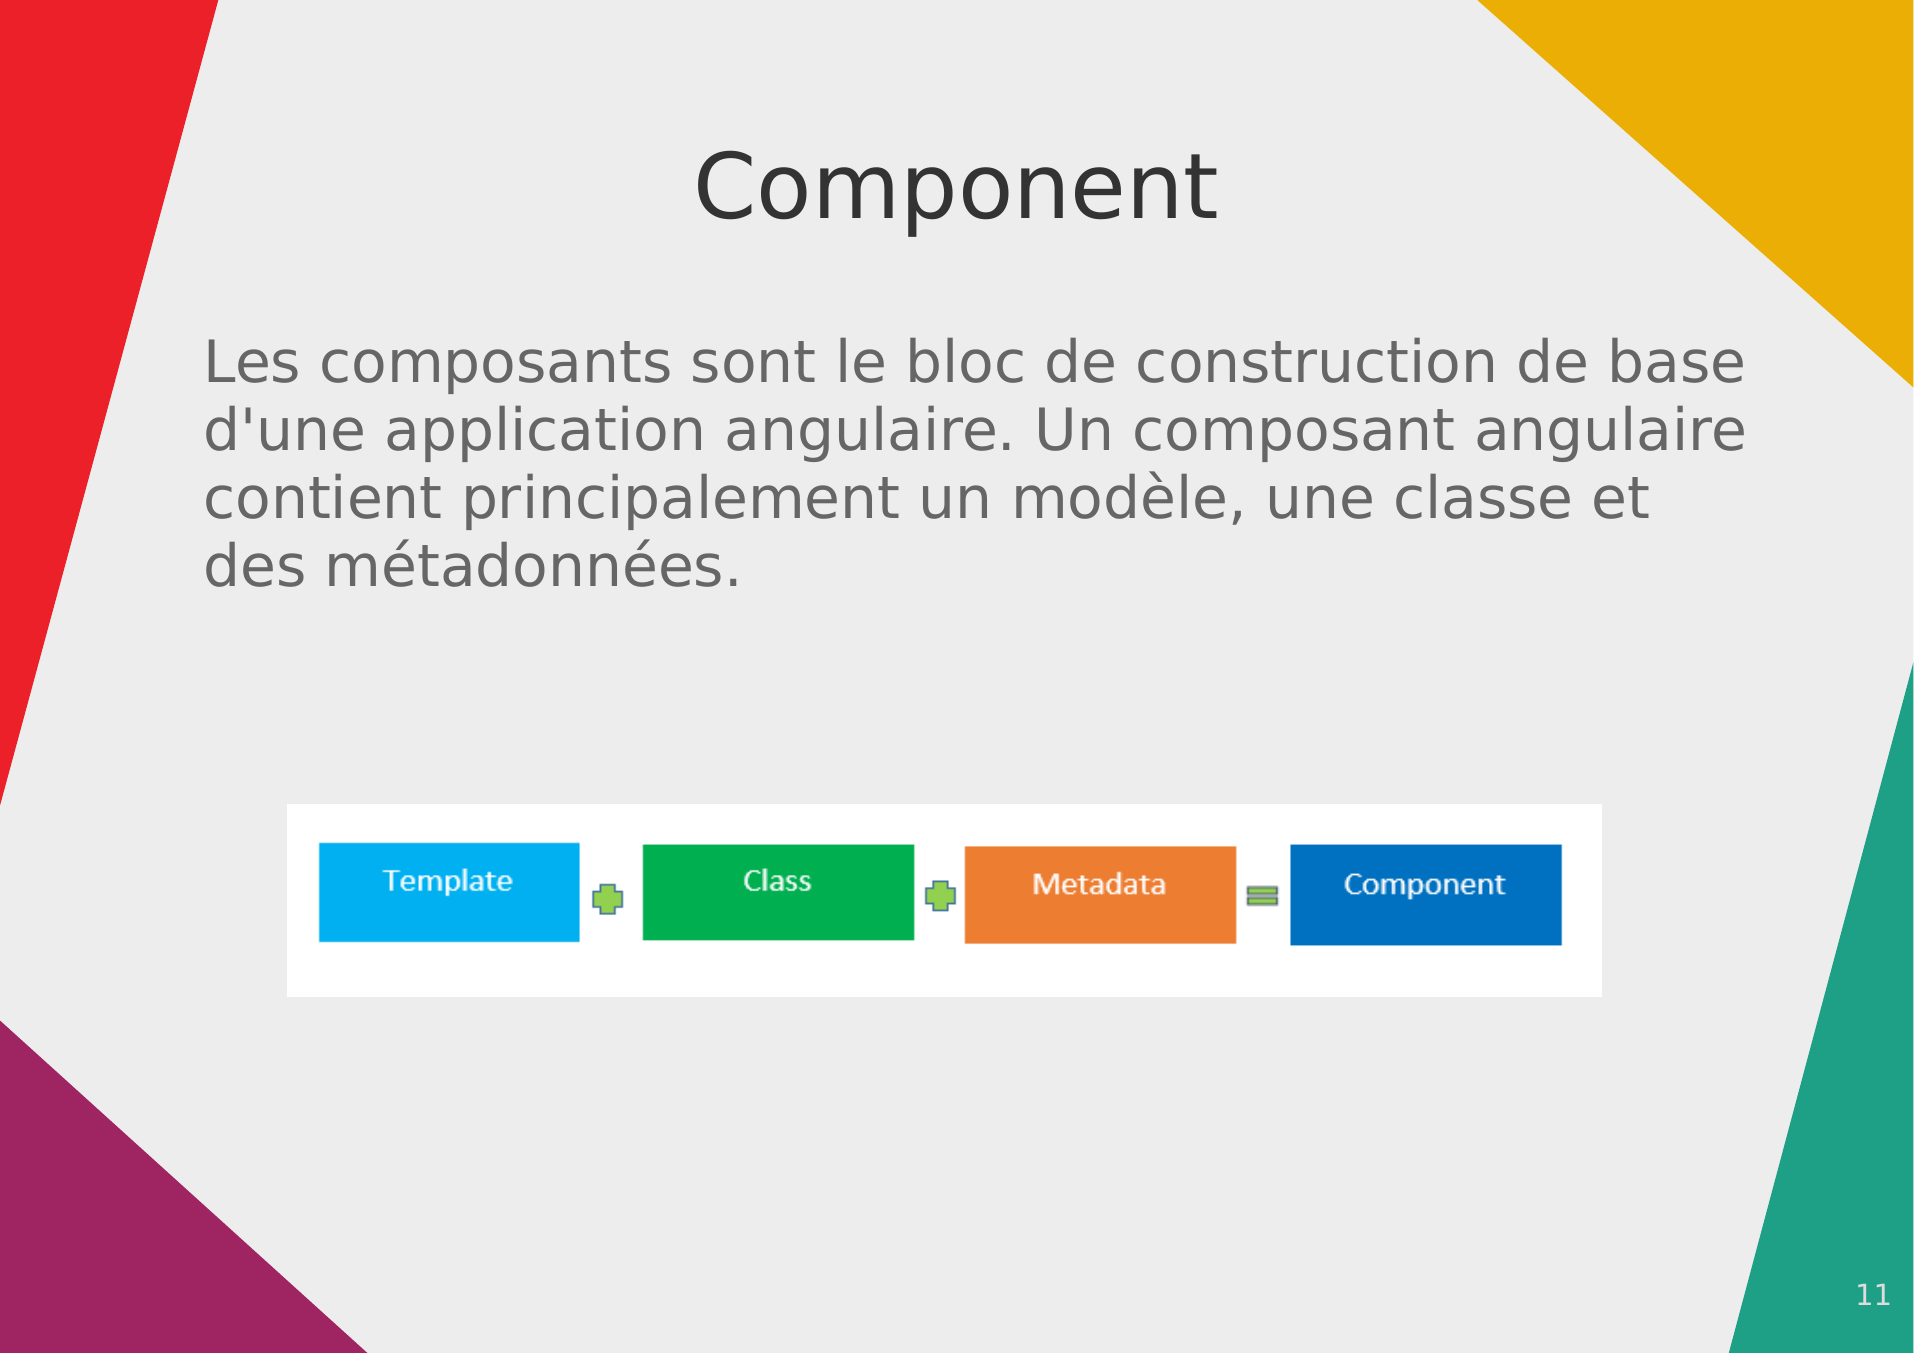

# Component
Les composants sont le bloc de construction de base d'une application angulaire. Un composant angulaire contient principalement un modèle, une classe et des métadonnées.
11